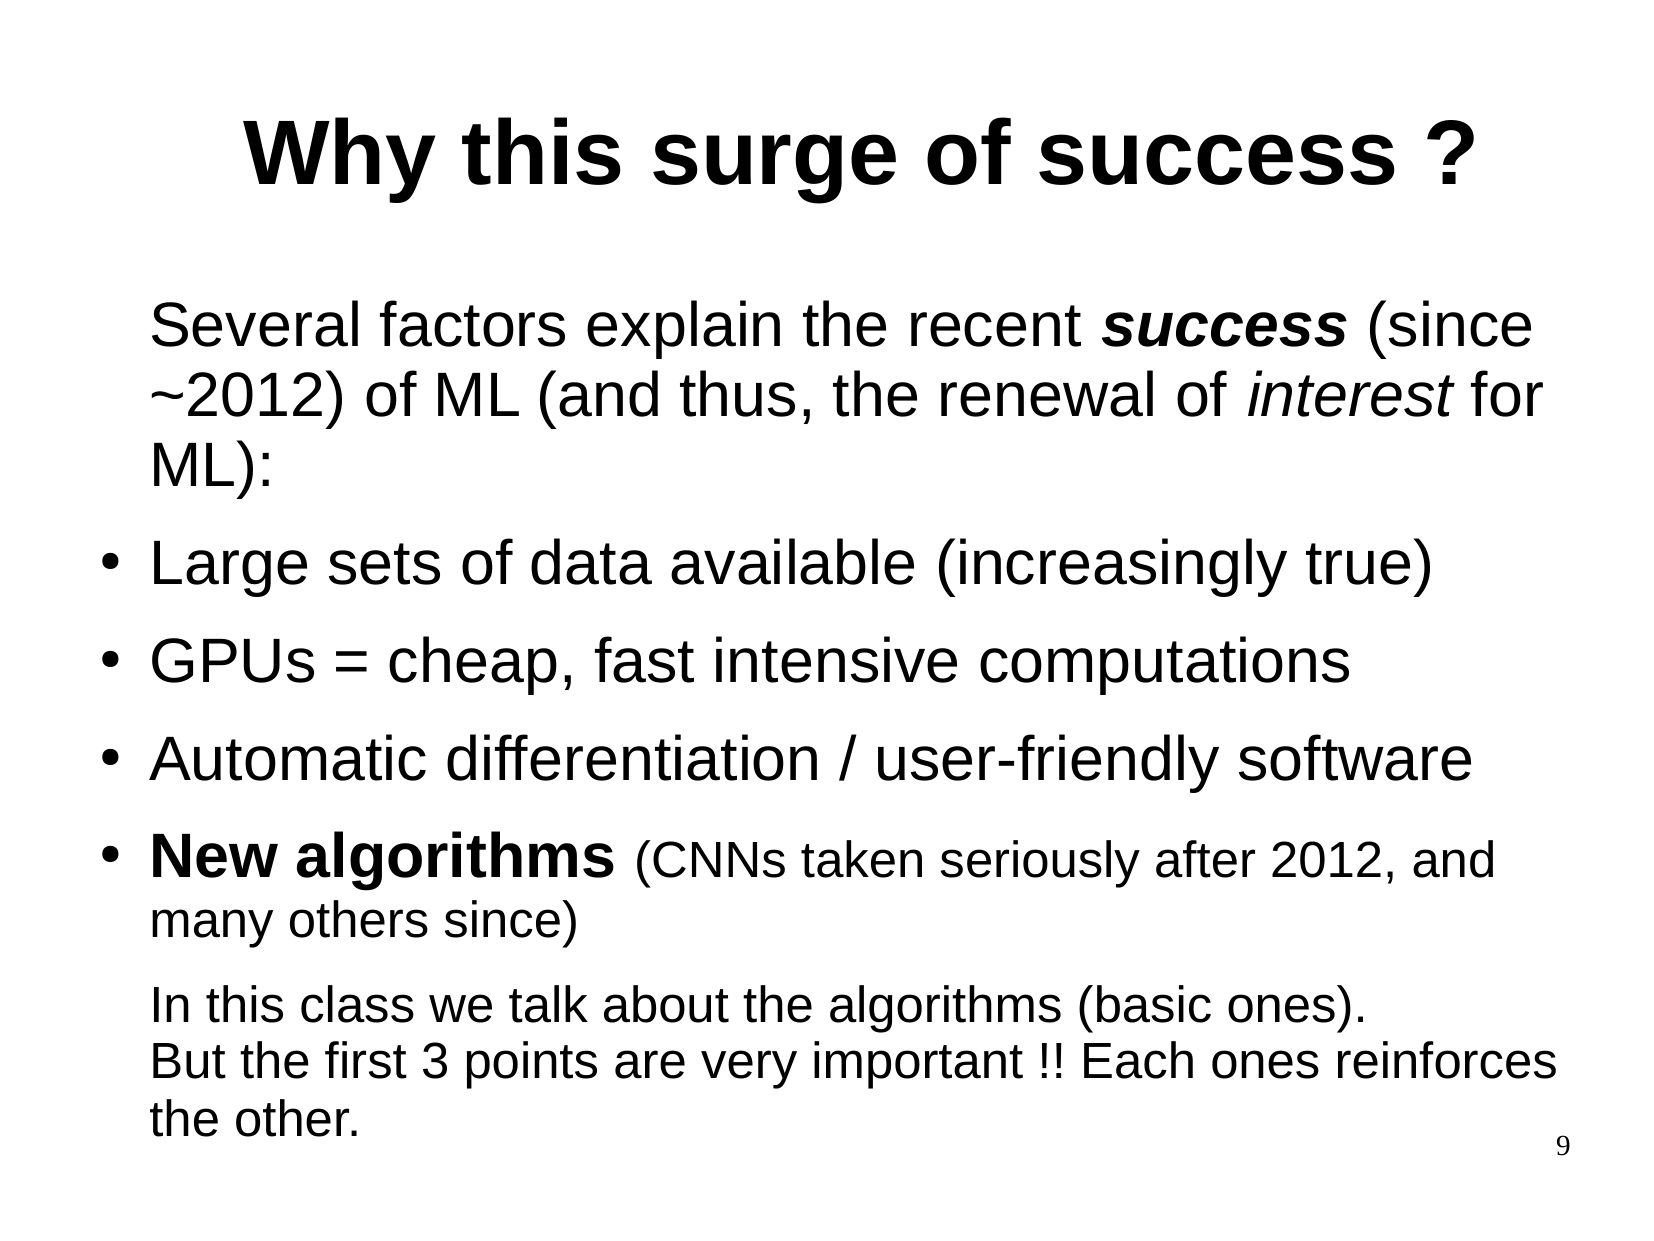

# Why this surge of success ?
Several factors explain the recent success (since ~2012) of ML (and thus, the renewal of interest for ML):
Large sets of data available (increasingly true)
GPUs = cheap, fast intensive computations
Automatic differentiation / user-friendly software
New algorithms (CNNs taken seriously after 2012, and many others since)
In this class we talk about the algorithms (basic ones).
But the first 3 points are very important !! Each ones reinforces the other.
9